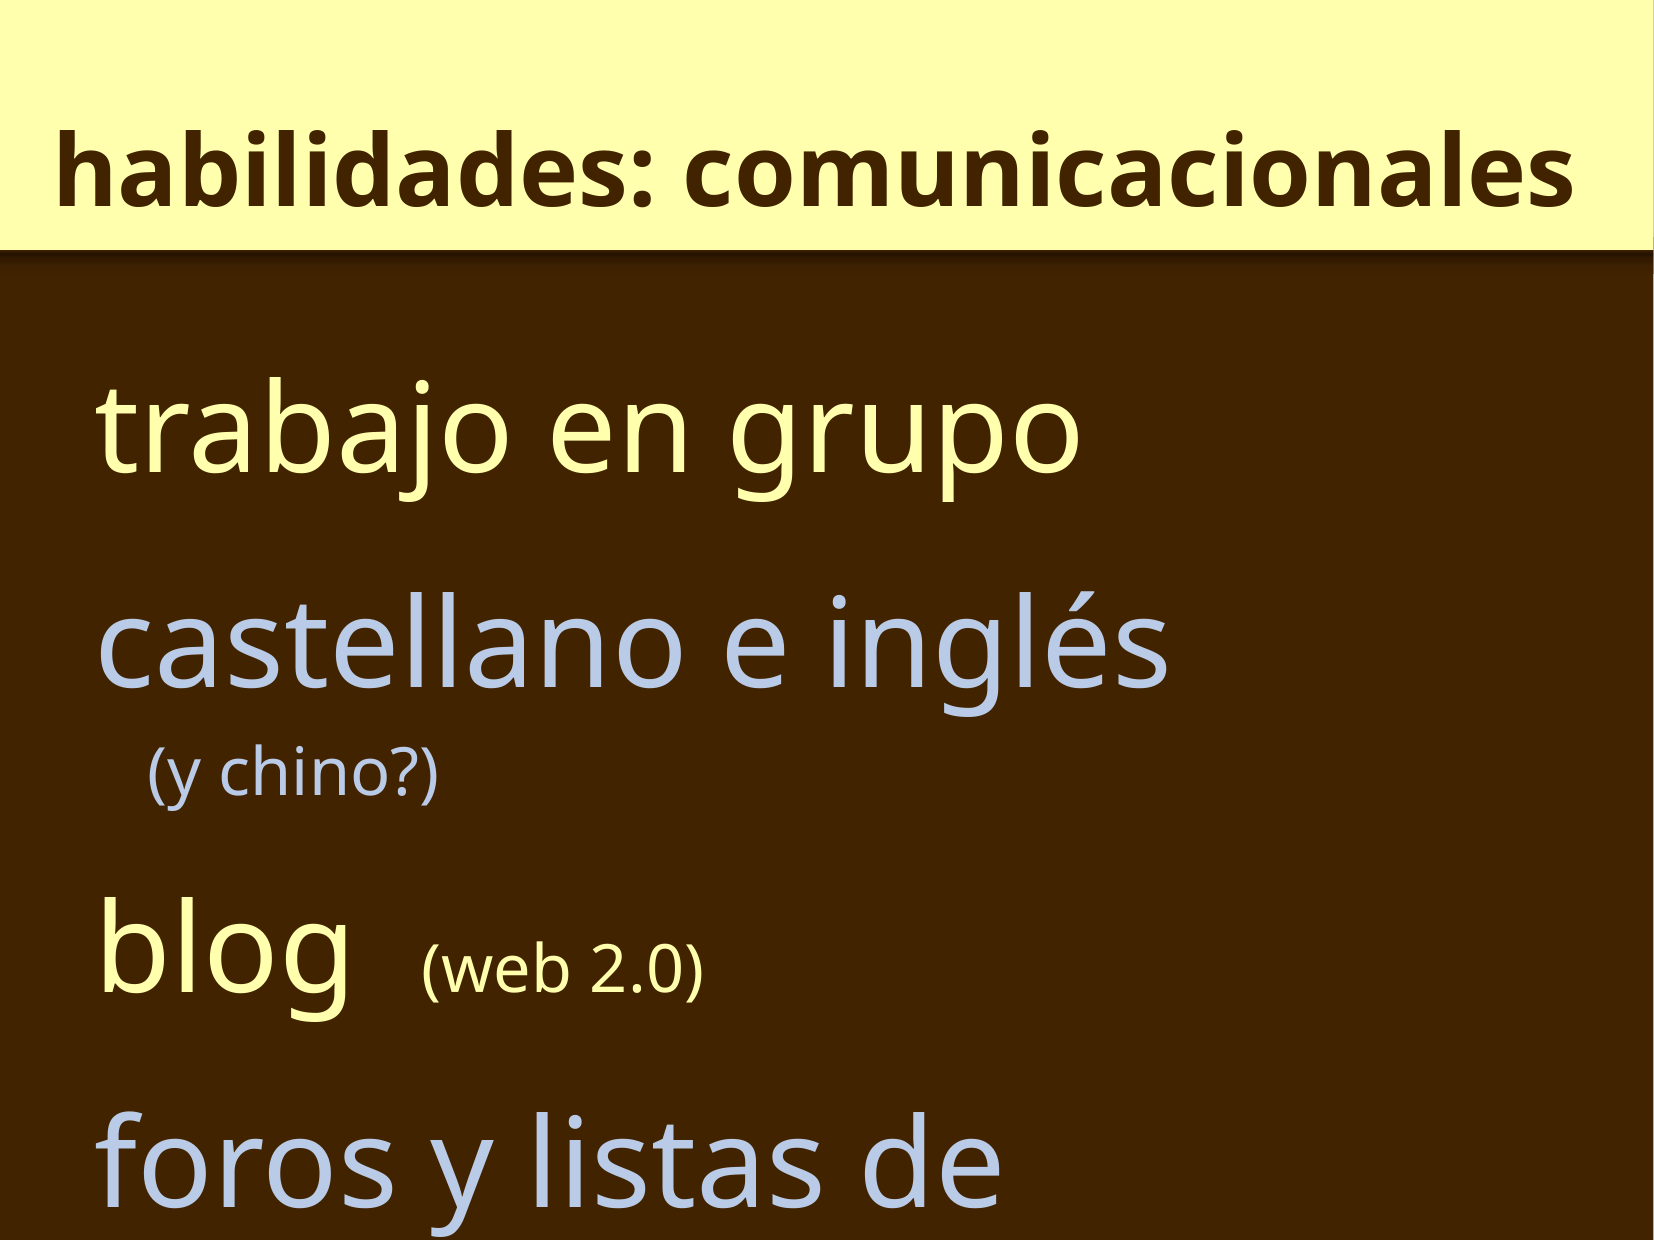

# habilidades: comunicacionales
trabajo en grupo
castellano e inglés
(y chino?)
blog (web 2.0)
foros y listas de correo!